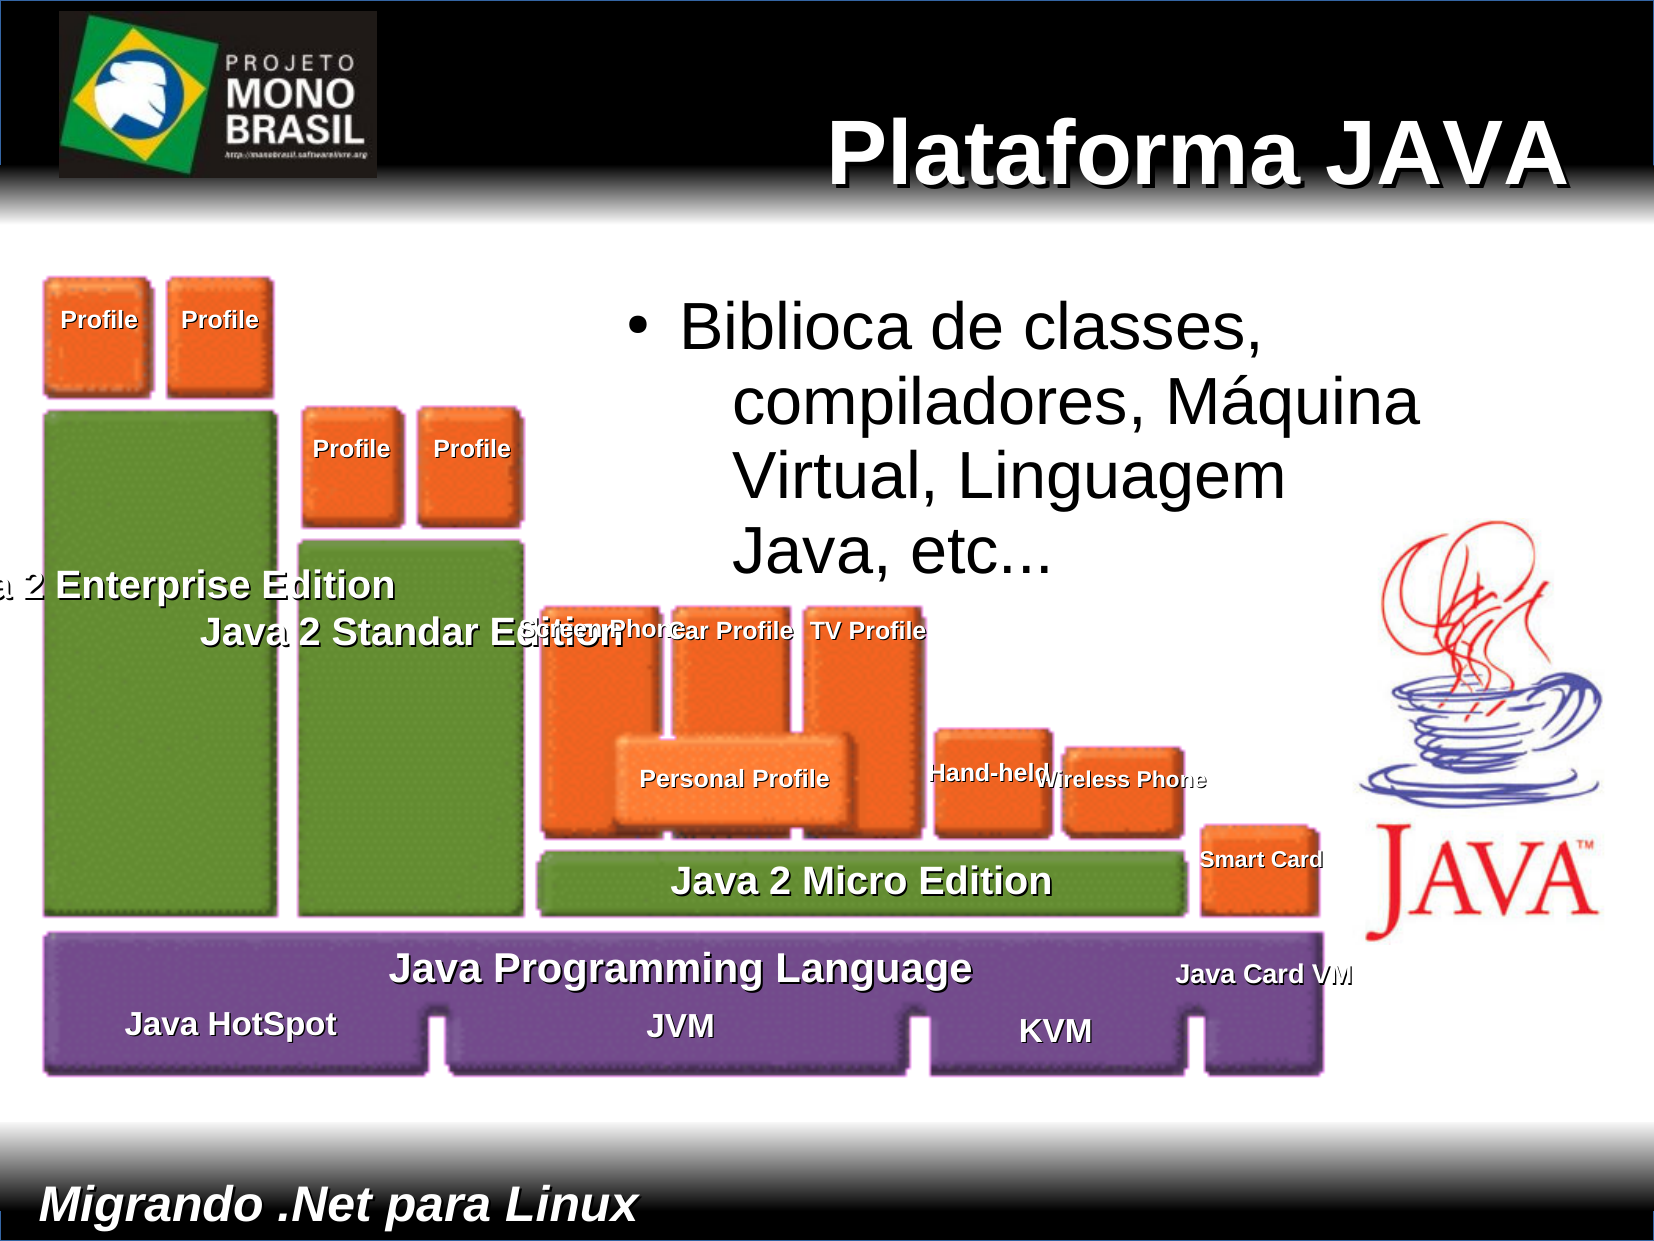

# Plataforma JAVA
Profile
Profile
Profile
Profile
Java 2 Enterprise Edition
Java 2 Standar Edition
Screen Phone
Car Profile
TV Profile
Hand-held
Personal Profile
Wireless Phone
Smart Card
Java 2 Micro Edition
Java Programming Language
Java Card VM
Java HotSpot
JVM
KVM
Biblioca de classes, compiladores, Máquina Virtual, Linguagem Java, etc...
Migrando .Net para Linux